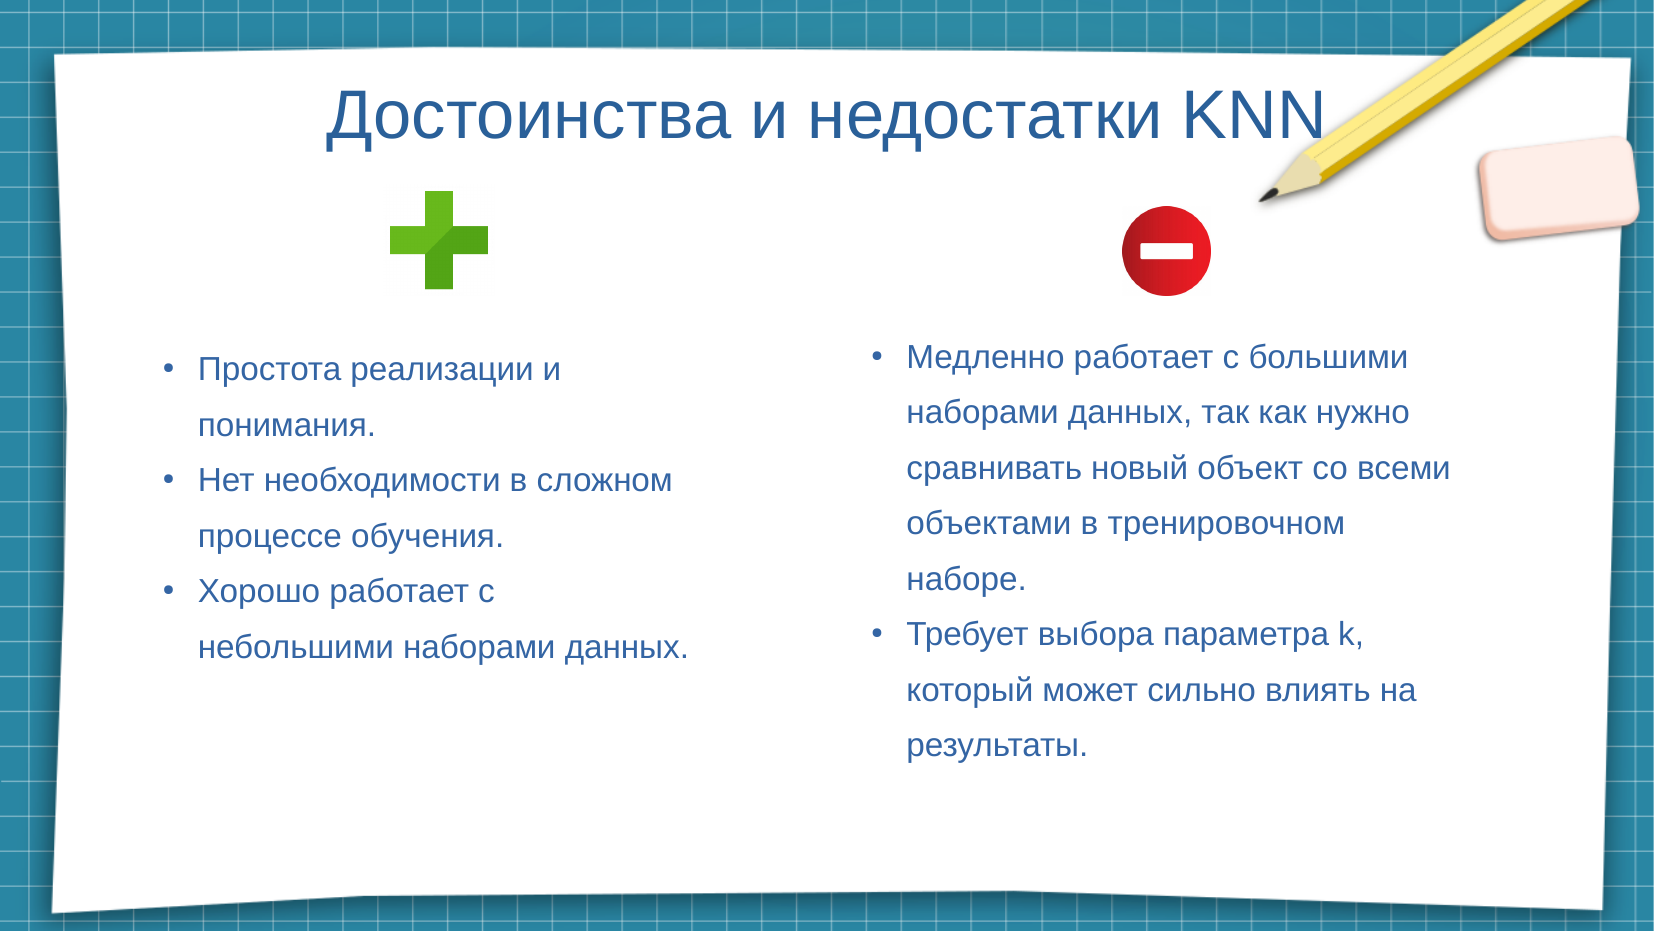

# Достоинства и недостатки KNN
Медленно работает с большими наборами данных, так как нужно сравнивать новый объект со всеми объектами в тренировочном наборе.
Требует выбора параметра k, который может сильно влиять на результаты.
Простота реализации и понимания.
Нет необходимости в сложном процессе обучения.
Хорошо работает с небольшими наборами данных.